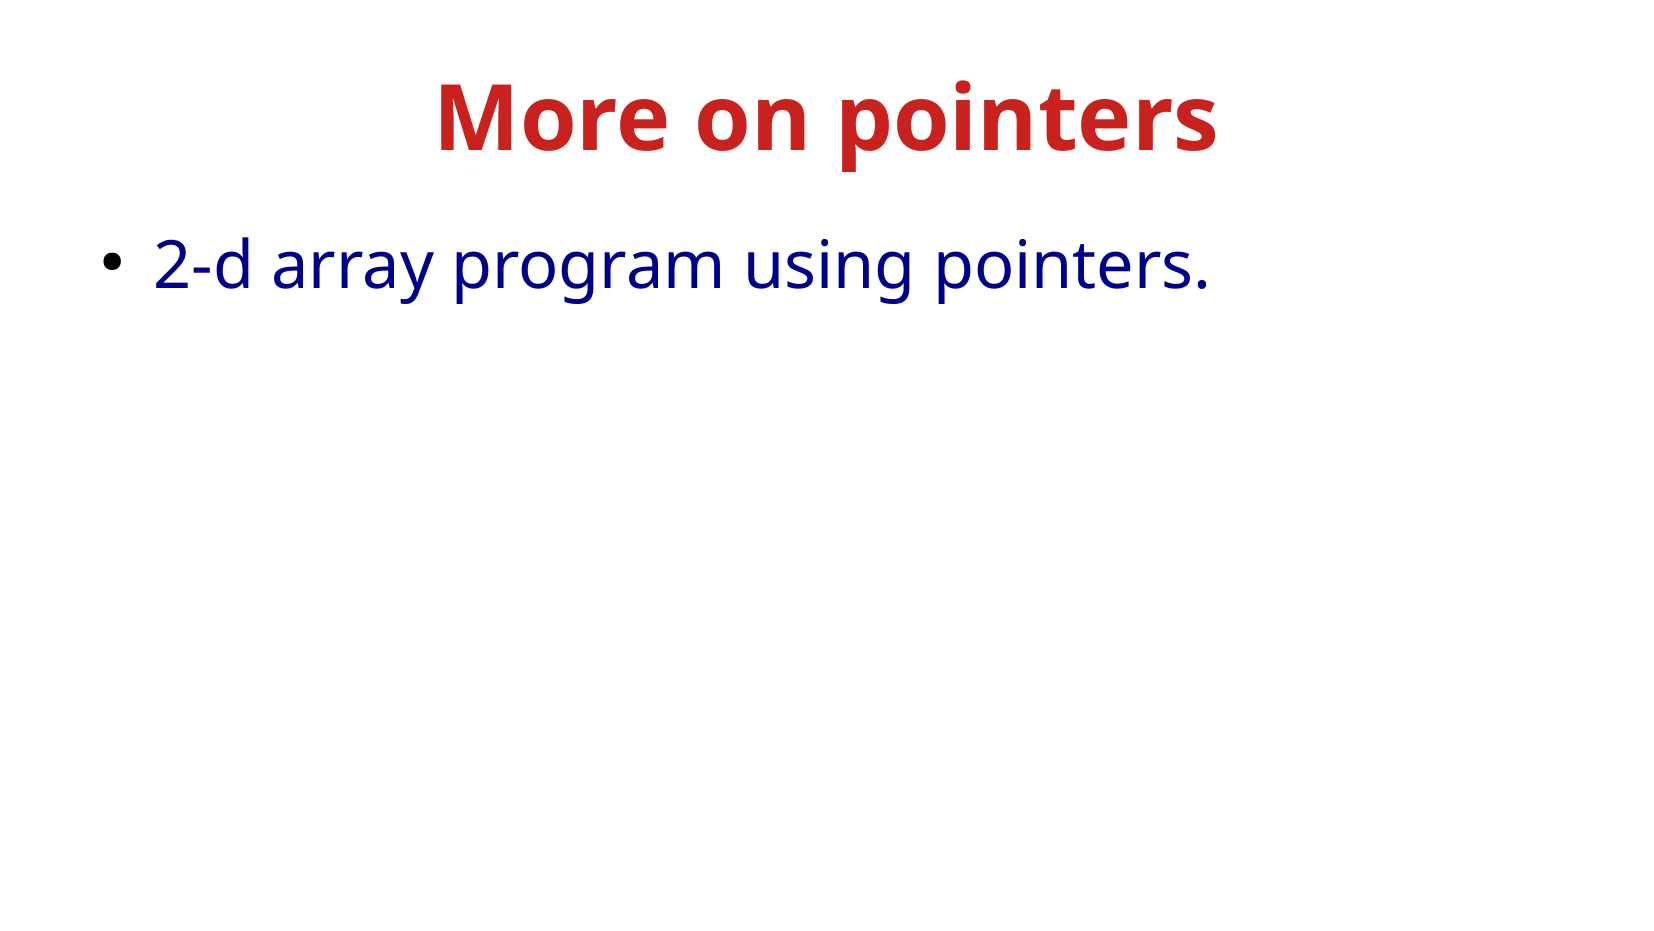

# More on pointers
2-d array program using pointers.